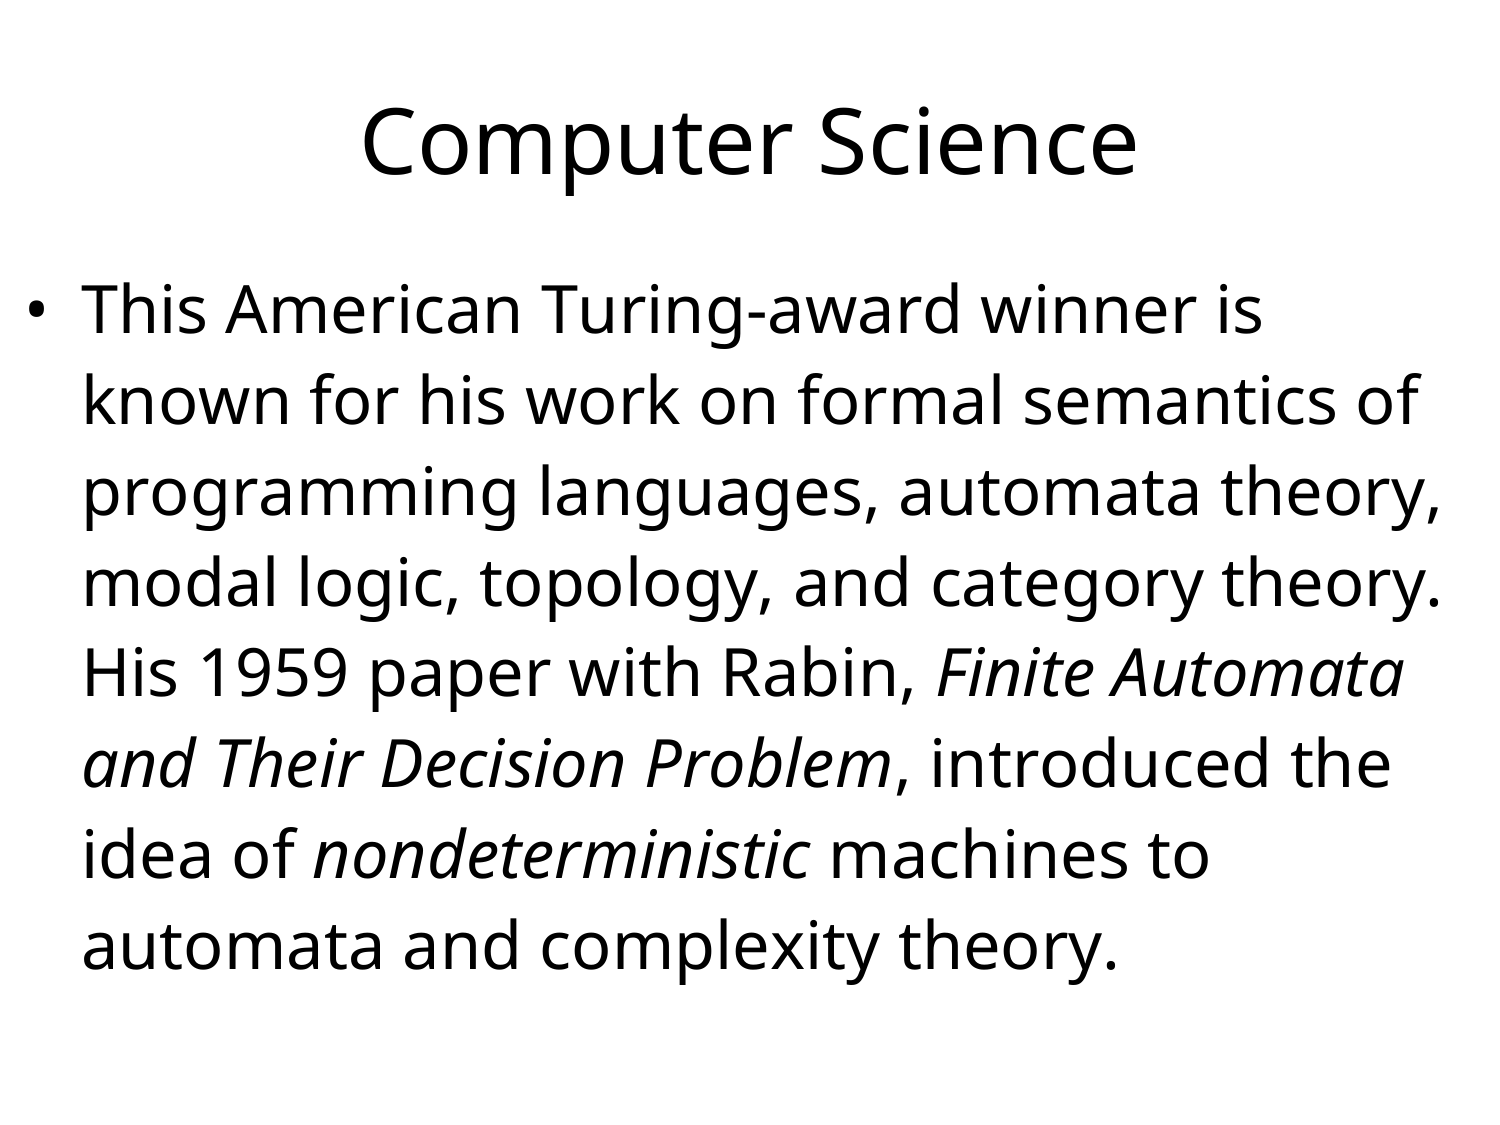

# Computer Science
This American Turing-award winner is known for his work on formal semantics of programming languages, automata theory, modal logic, topology, and category theory. His 1959 paper with Rabin, Finite Automata and Their Decision Problem, introduced the idea of nondeterministic machines to automata and complexity theory.